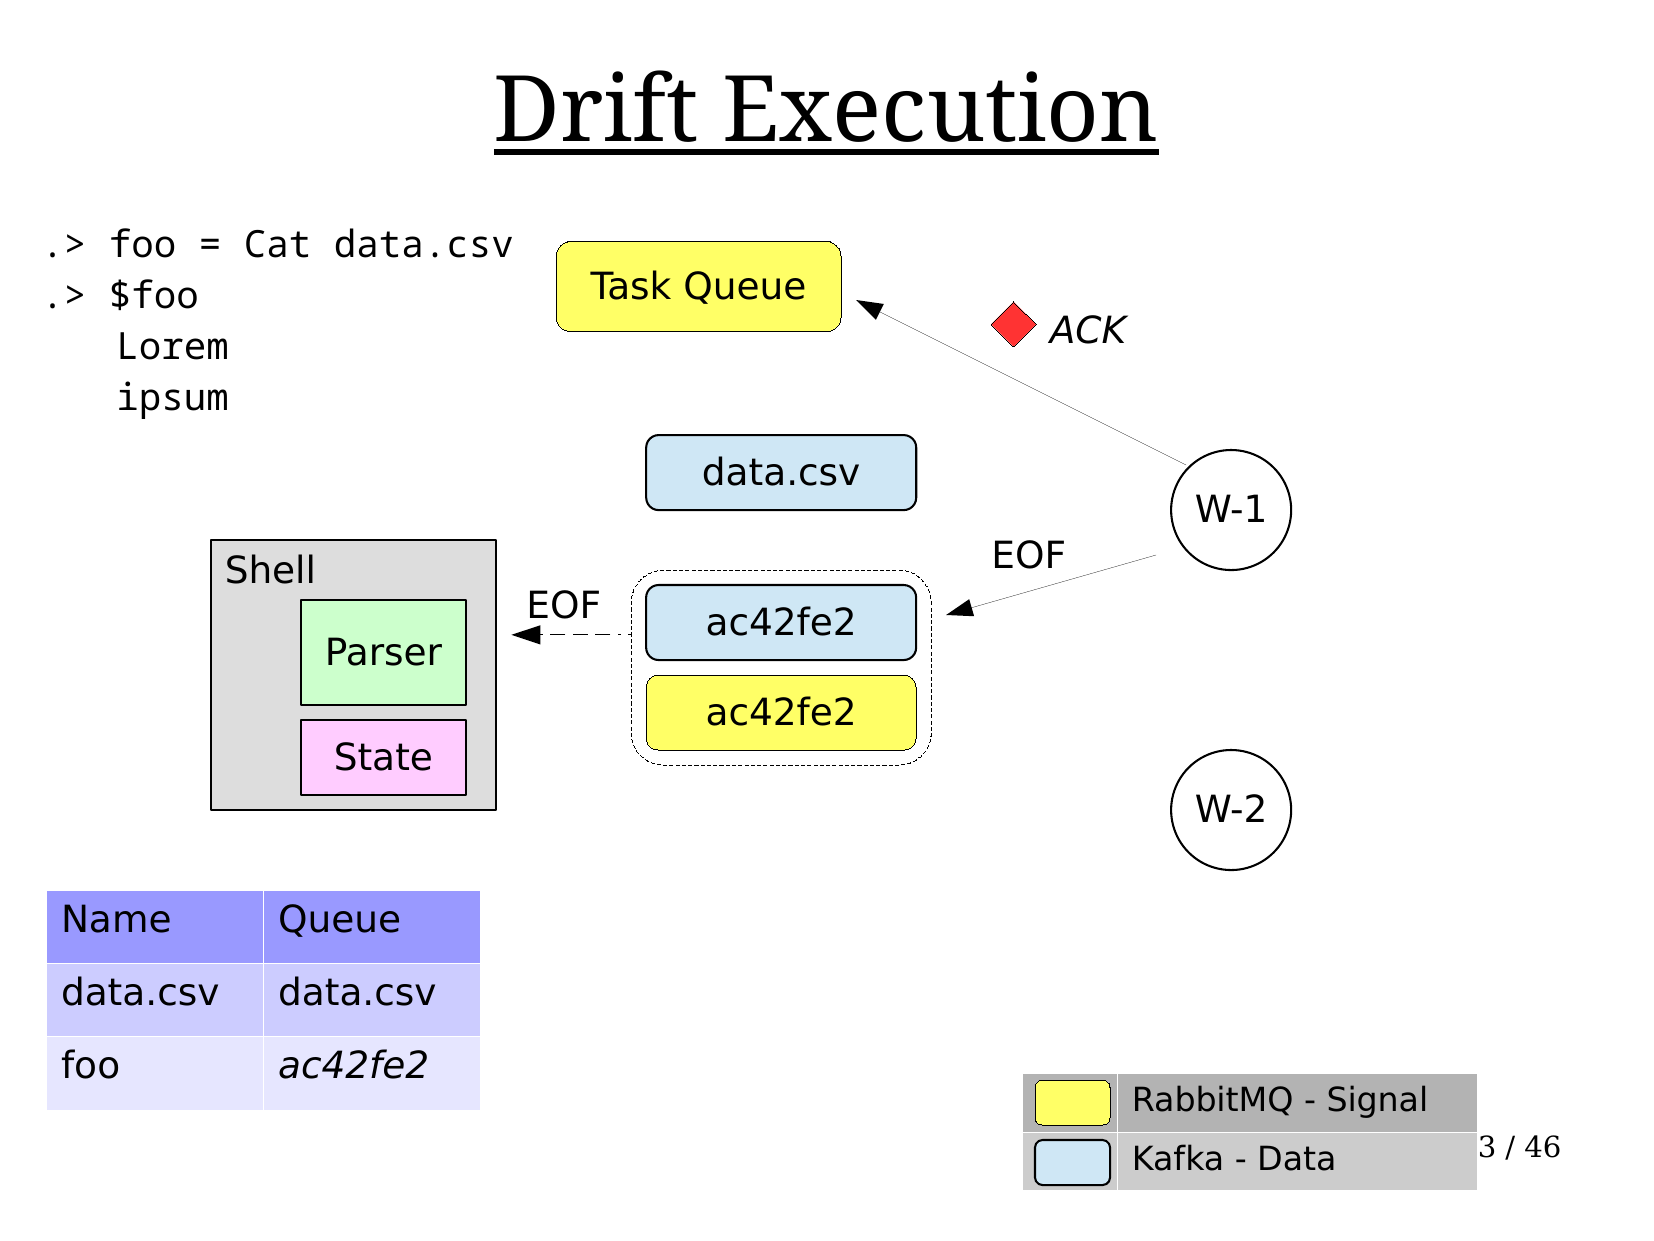

# Drift Execution
.> foo = Cat data.csv
.> $foo
	Lorem
	ipsum
Task Queue
ACK
data.csv
W-1
EOF
Shell
EOF
ac42fe2
Parser
ac42fe2
State
W-2
| Name | Queue |
| --- | --- |
| data.csv | data.csv |
| foo | ac42fe2 |
| | RabbitMQ - Signal |
| --- | --- |
| | Kafka - Data |
23